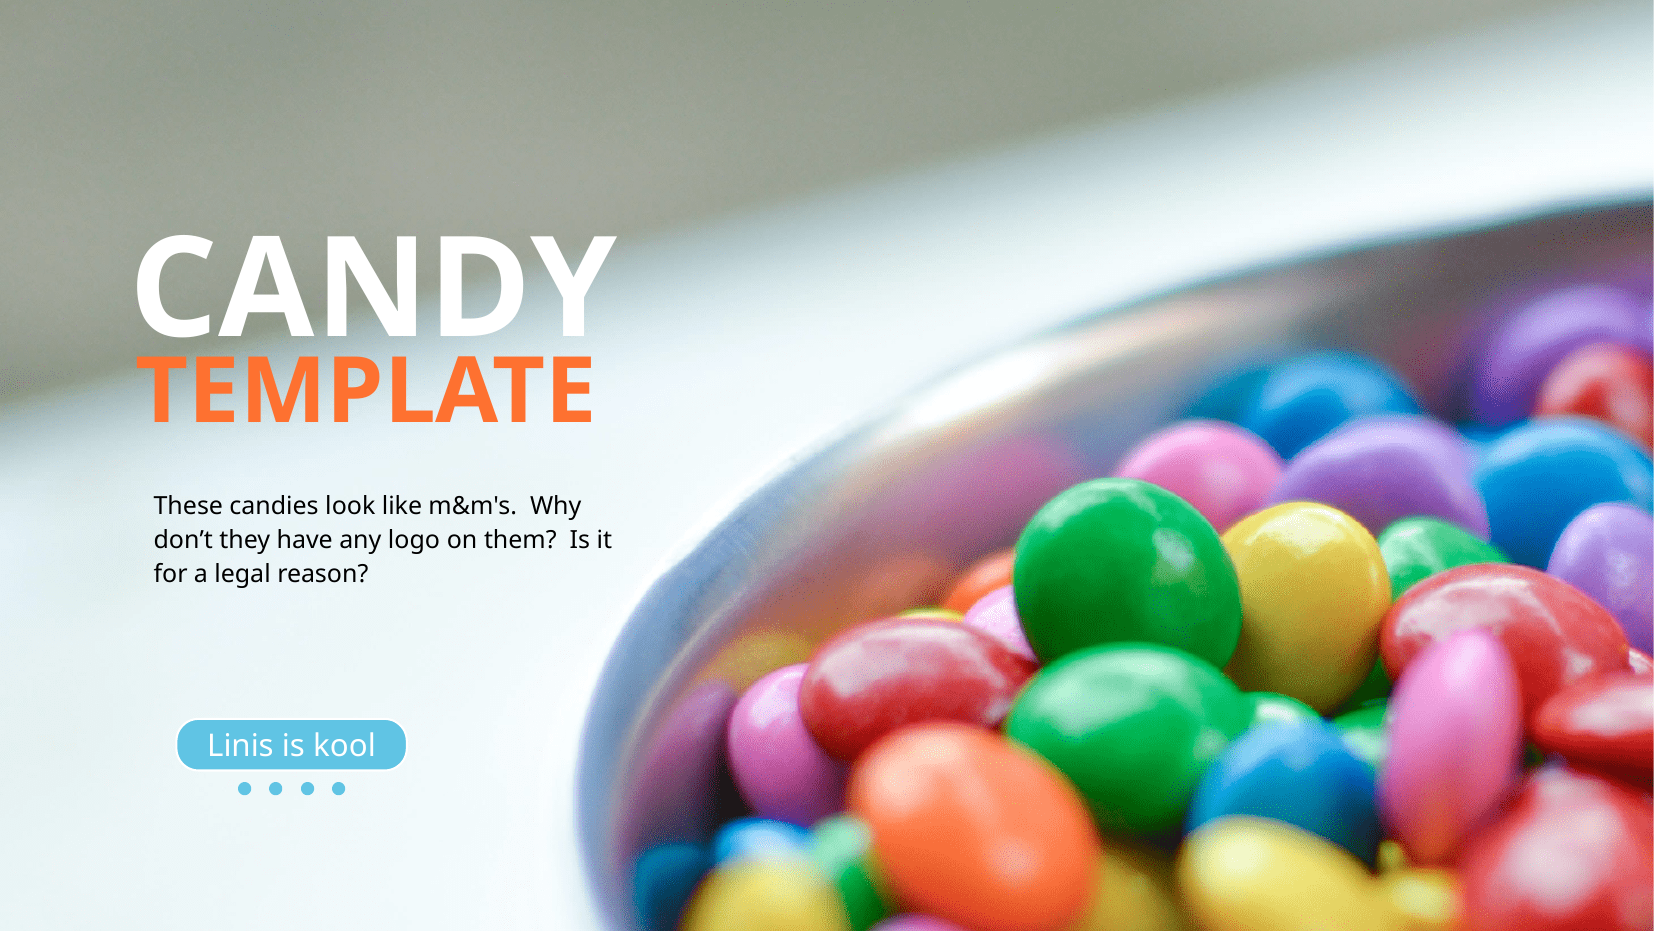

CANDY
TEMPLATE
# These candies look like m&m's. Why don’t they have any logo on them? Is it for a legal reason?
Linis is kool